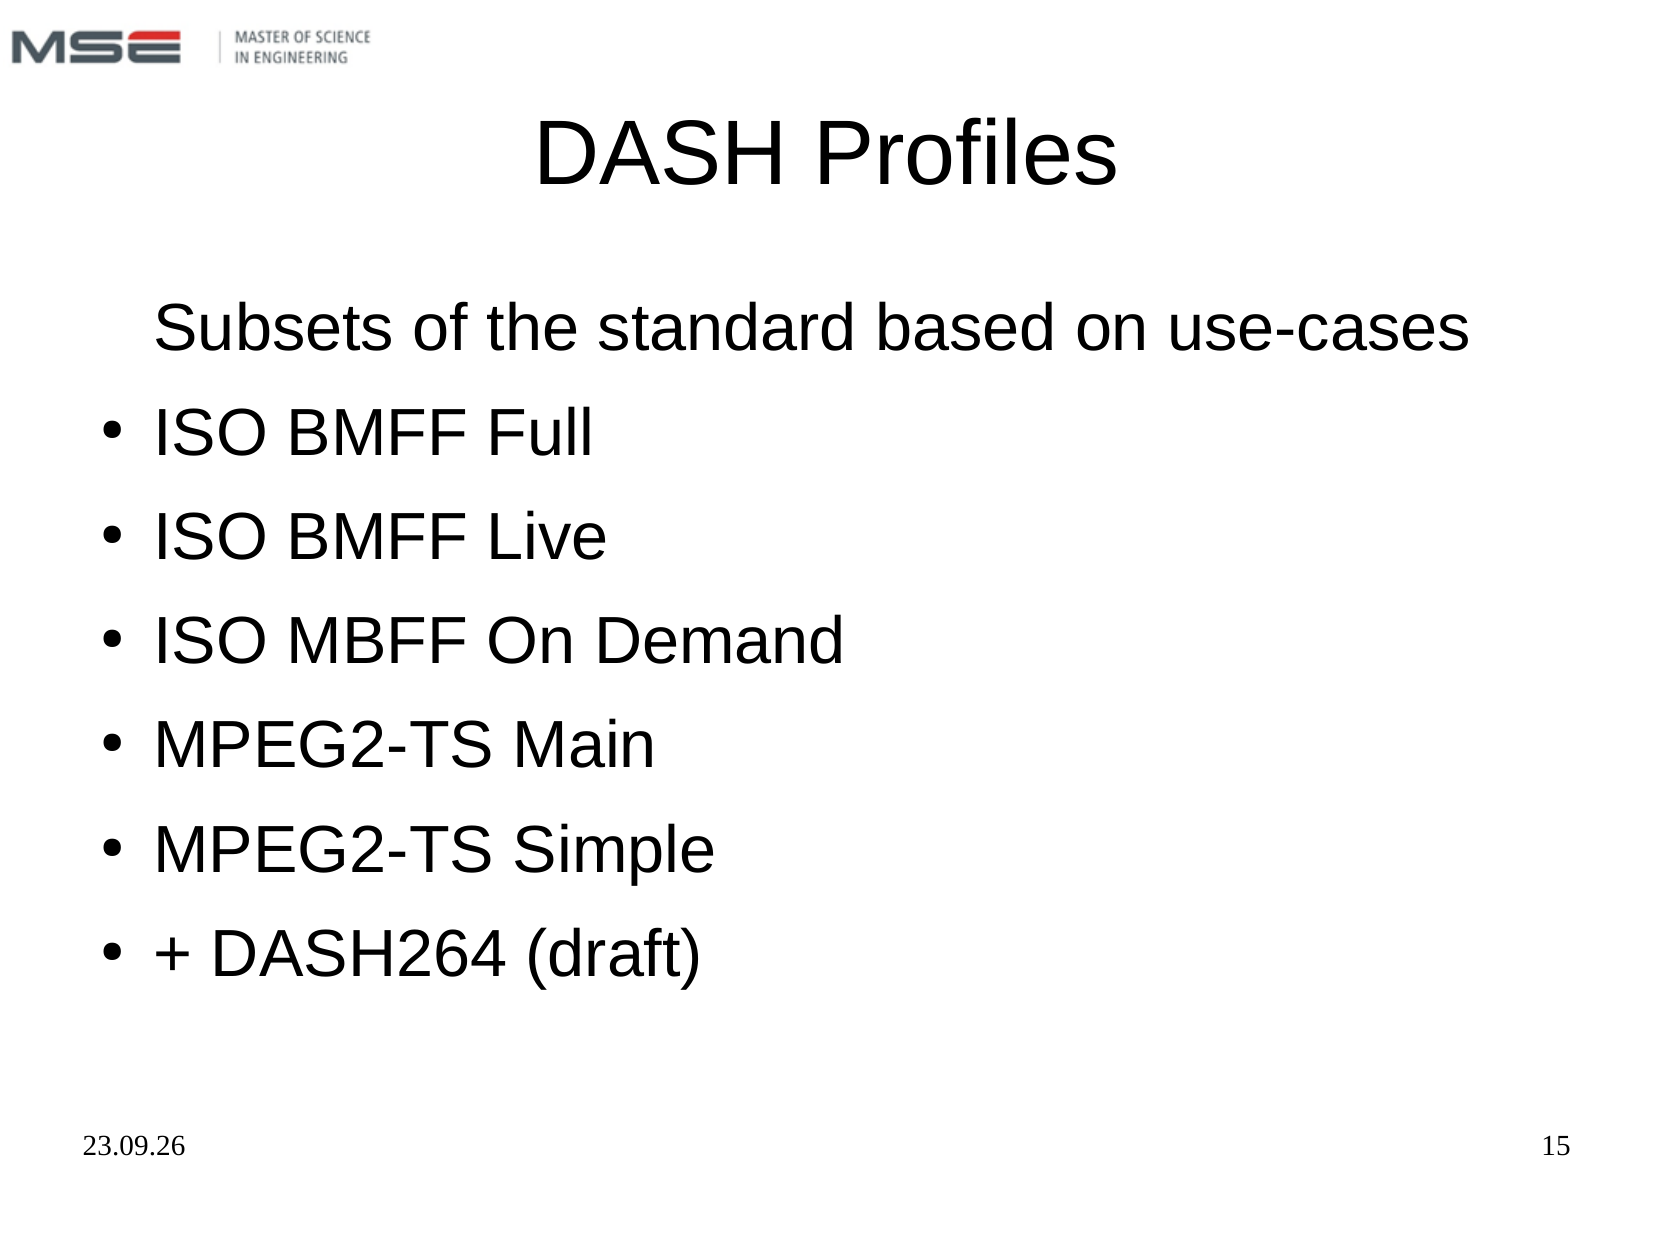

# DASH Profiles
Subsets of the standard based on use-cases
ISO BMFF Full
ISO BMFF Live
ISO MBFF On Demand
MPEG2-TS Main
MPEG2-TS Simple
+ DASH264 (draft)
15